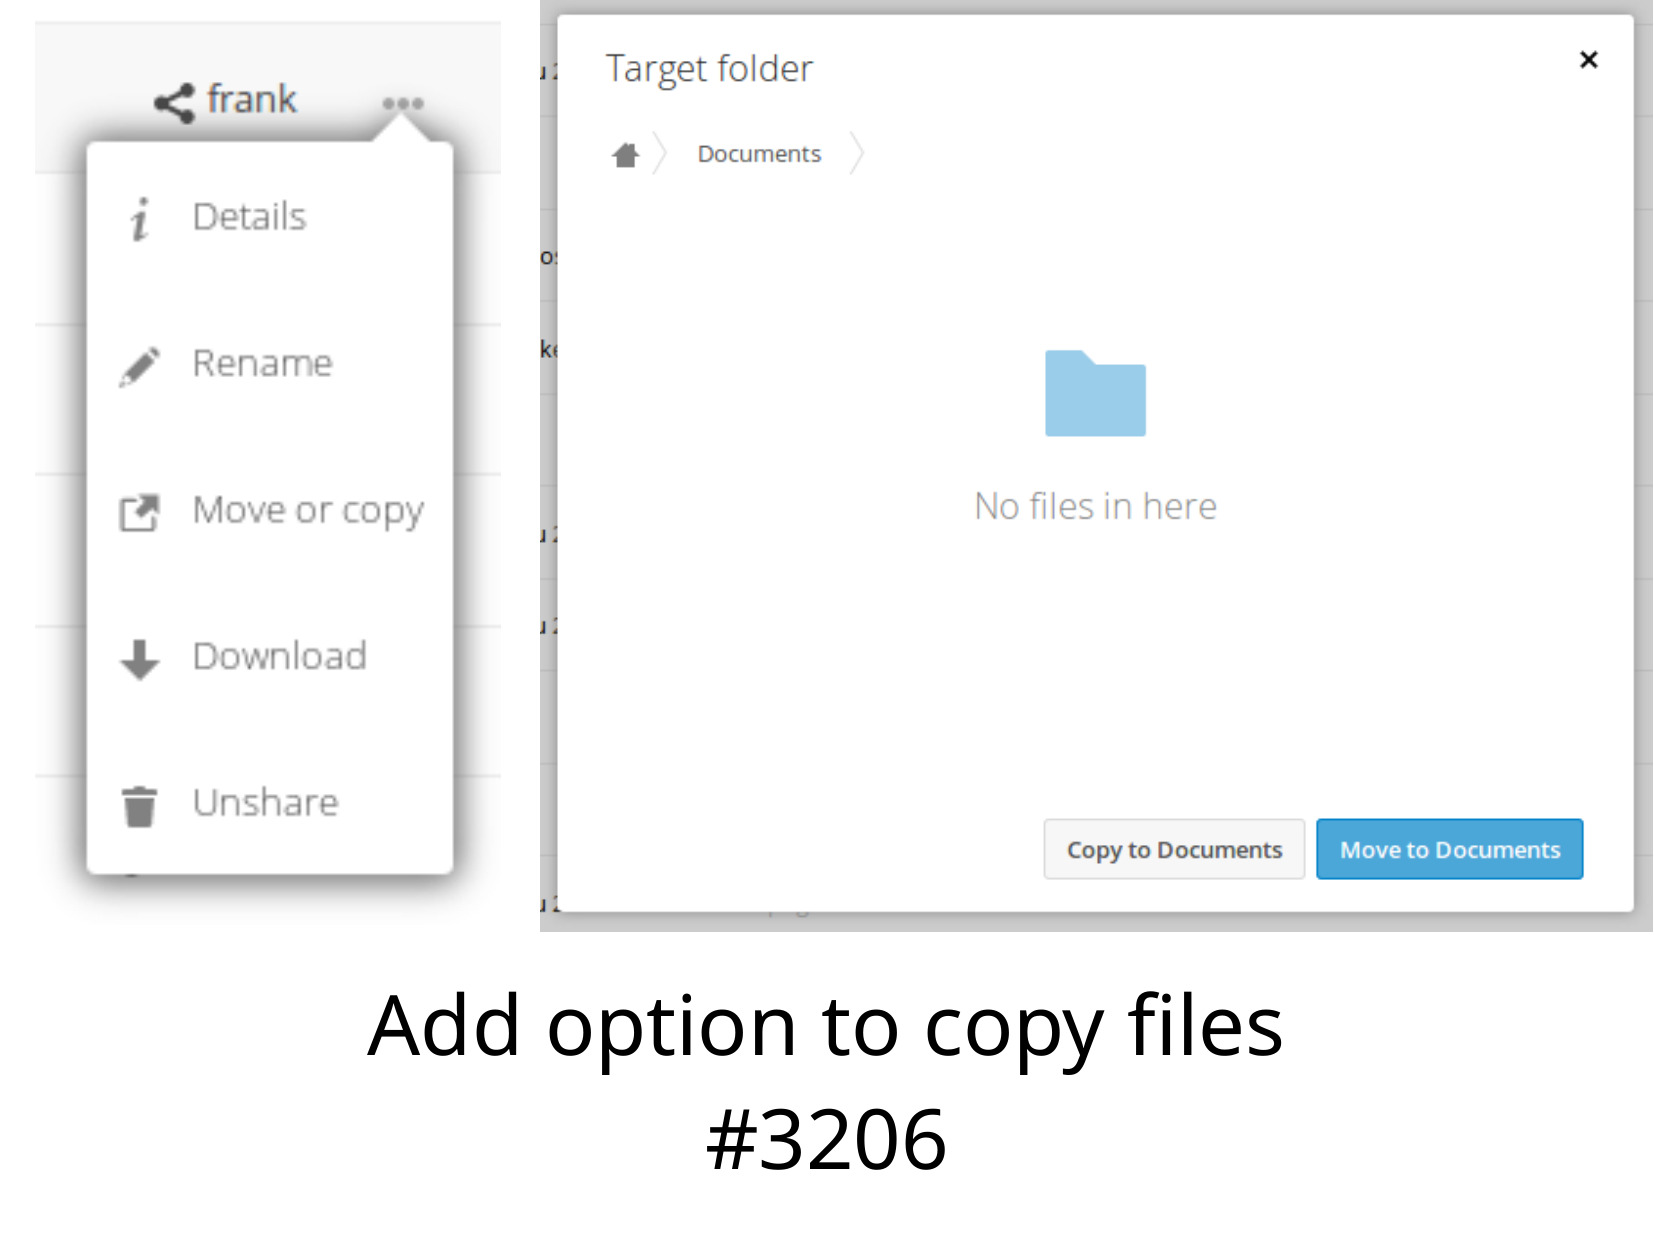

# Add option to copy files #3206